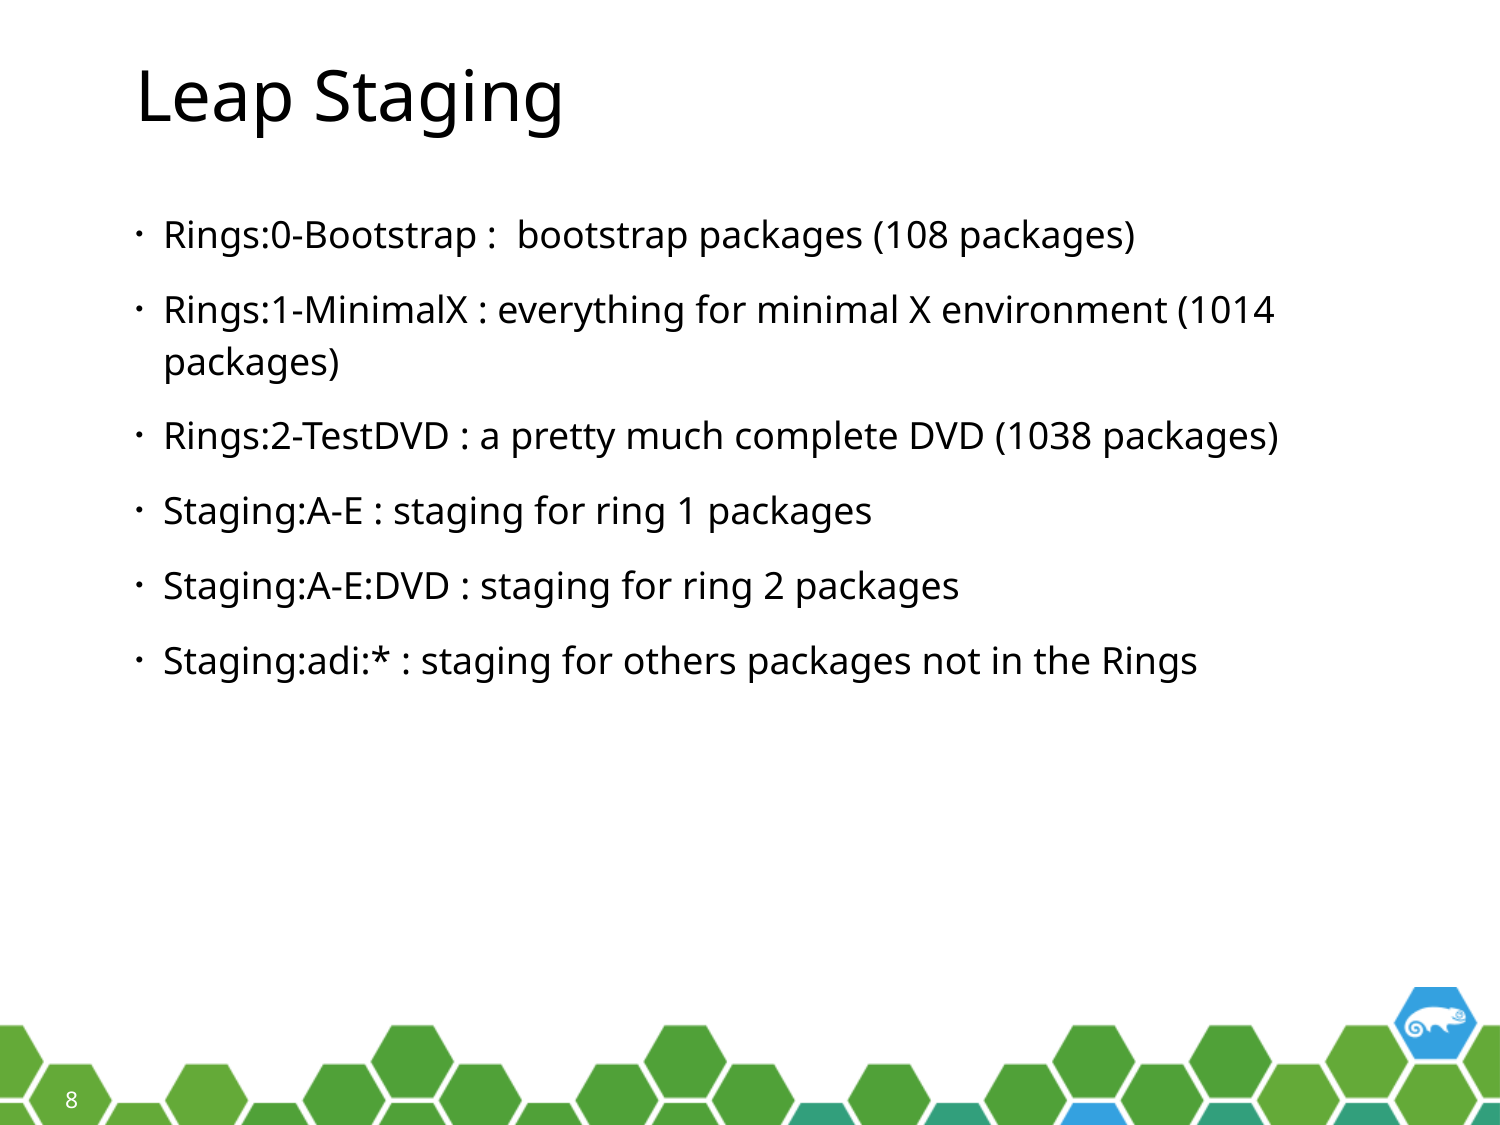

# Leap Staging
Rings:0-Bootstrap : bootstrap packages (108 packages)
Rings:1-MinimalX : everything for minimal X environment (1014 packages)
Rings:2-TestDVD : a pretty much complete DVD (1038 packages)
Staging:A-E : staging for ring 1 packages
Staging:A-E:DVD : staging for ring 2 packages
Staging:adi:* : staging for others packages not in the Rings